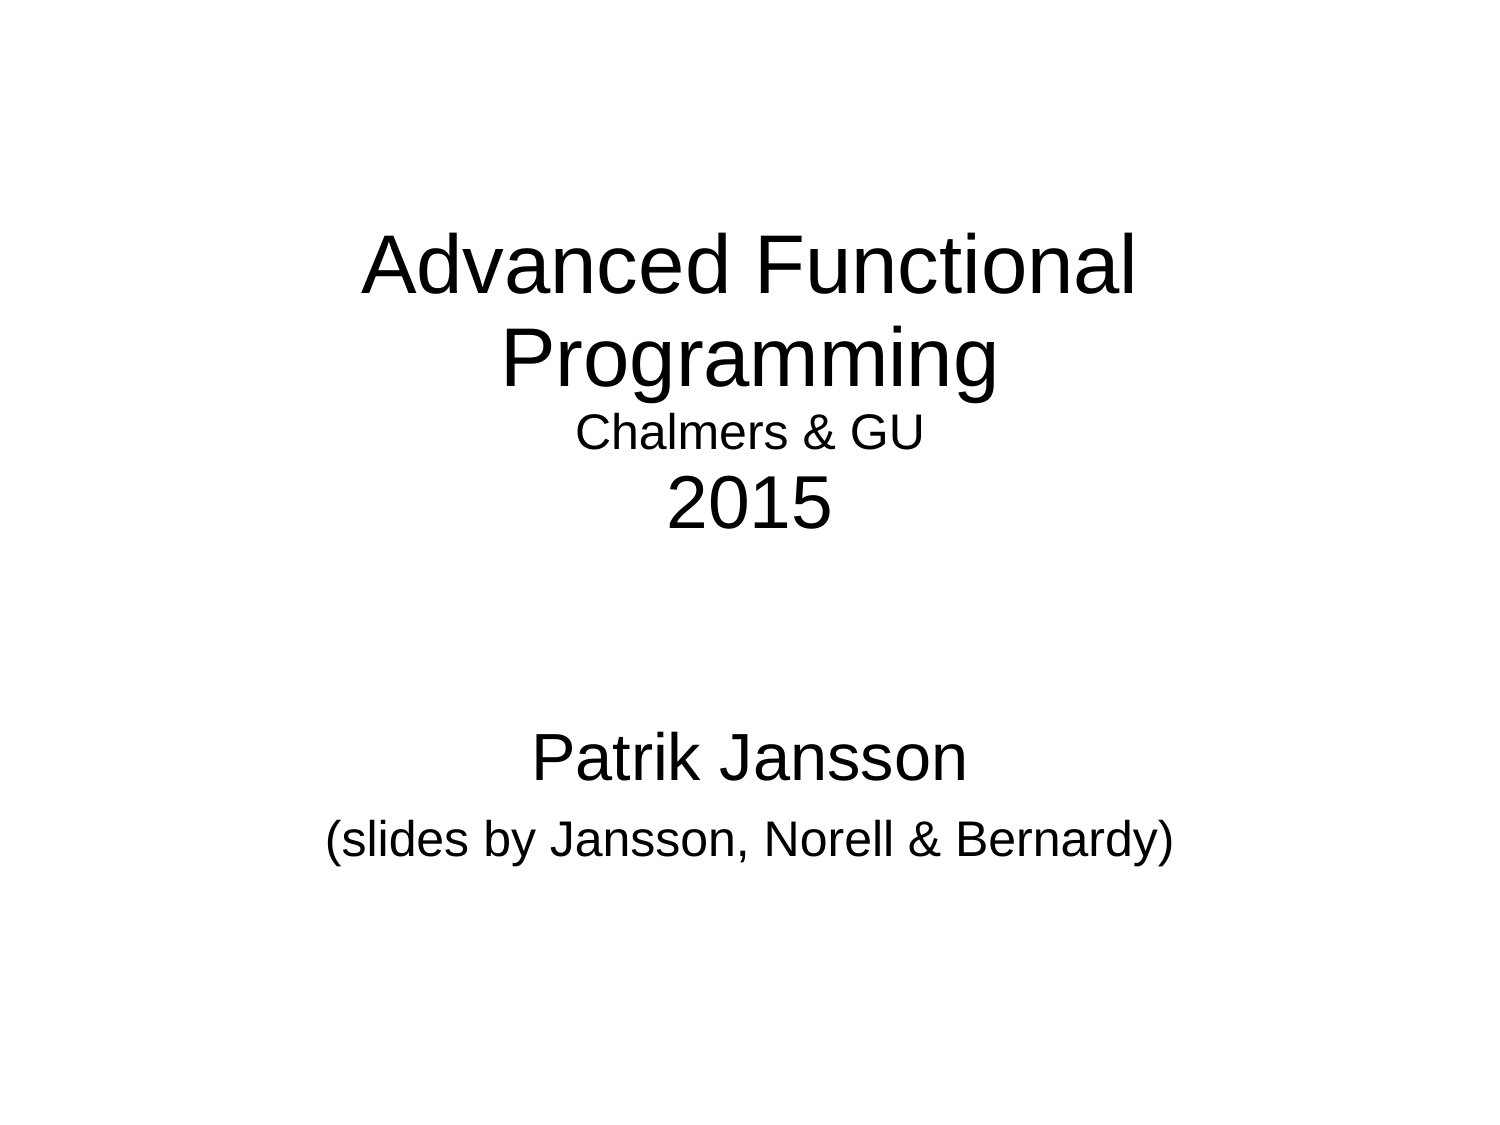

# Advanced Functional Programming Chalmers & GU 2015
Patrik Jansson
(slides by Jansson, Norell & Bernardy)